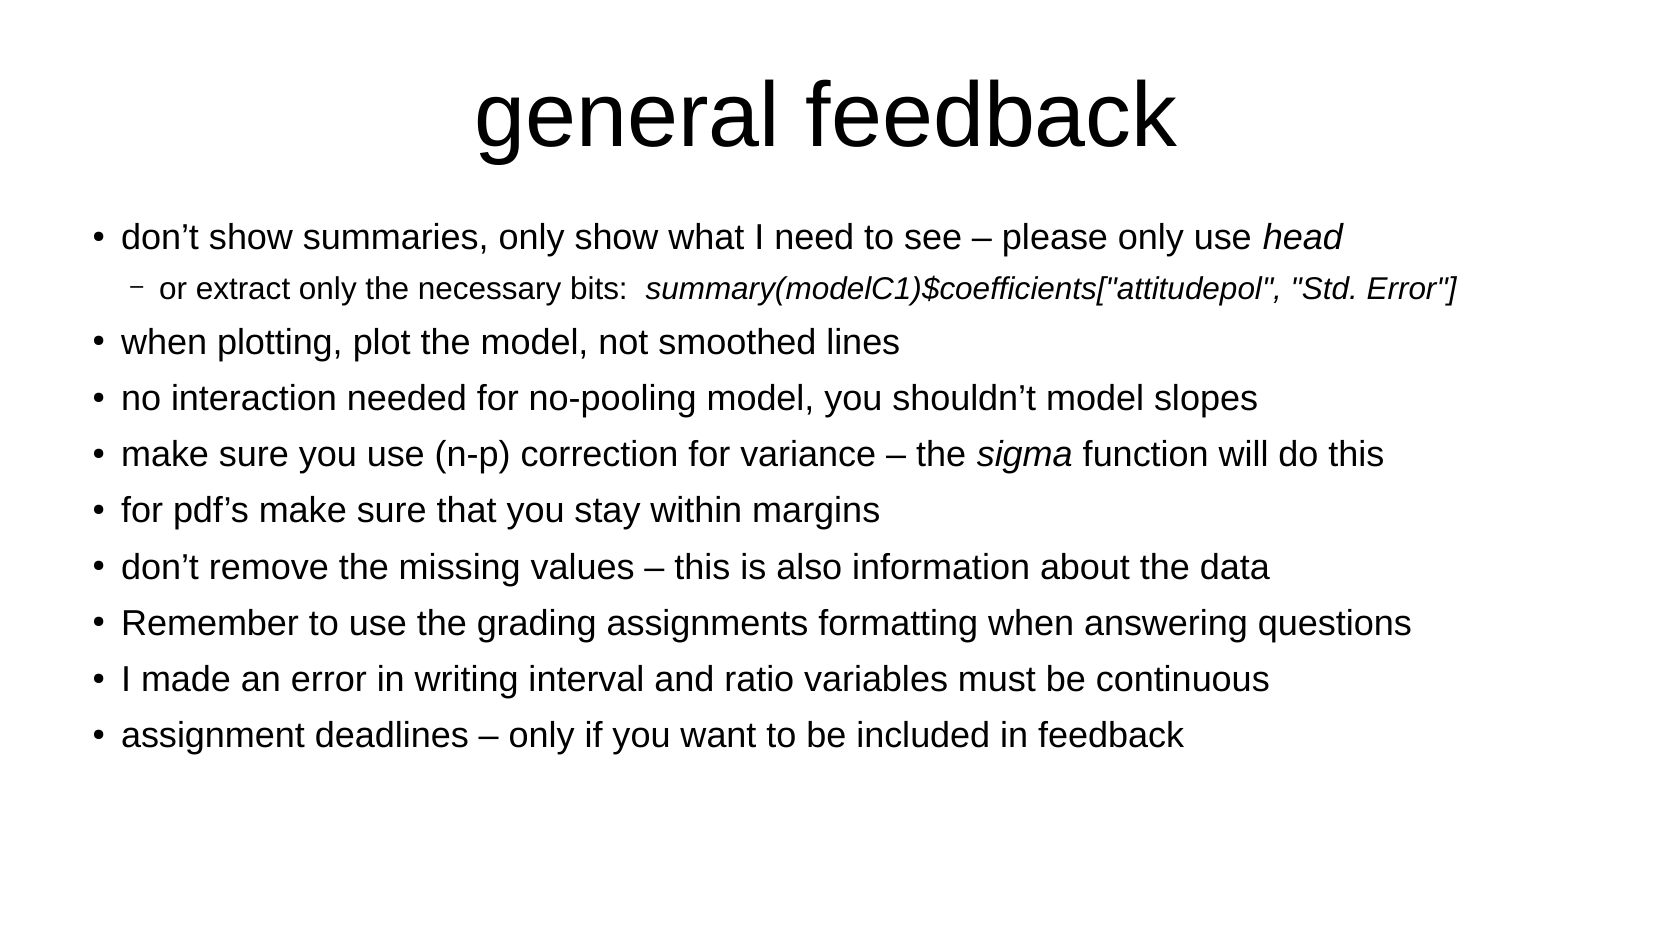

# general feedback
don’t show summaries, only show what I need to see – please only use head
or extract only the necessary bits: summary(modelC1)$coefficients["attitudepol", "Std. Error"]
when plotting, plot the model, not smoothed lines
no interaction needed for no-pooling model, you shouldn’t model slopes
make sure you use (n-p) correction for variance – the sigma function will do this
for pdf’s make sure that you stay within margins
don’t remove the missing values – this is also information about the data
Remember to use the grading assignments formatting when answering questions
I made an error in writing interval and ratio variables must be continuous
assignment deadlines – only if you want to be included in feedback